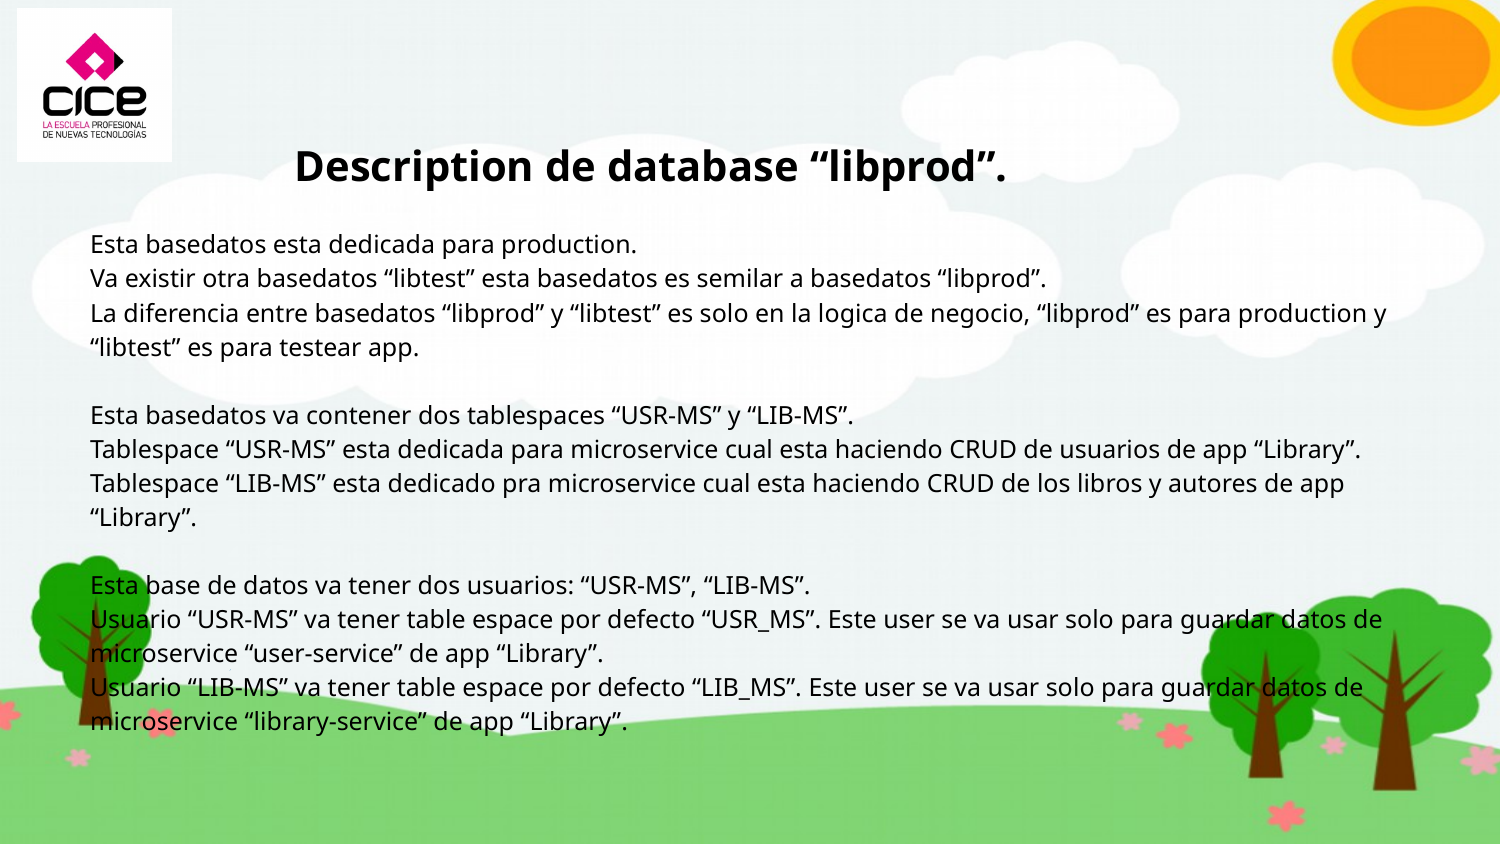

# Description de database “libprod”. Esta basedatos esta dedicada para production. Va existir otra basedatos “libtest” esta basedatos es semilar a basedatos “libprod”. La diferencia entre basedatos “libprod” y “libtest” es solo en la logica de negocio, “libprod” es para production y “libtest” es para testear app. Esta basedatos va contener dos tablespaces “USR-MS” y “LIB-MS”. Tablespace “USR-MS” esta dedicada para microservice cual esta haciendo CRUD de usuarios de app “Library”. Tablespace “LIB-MS” esta dedicado pra microservice cual esta haciendo CRUD de los libros y autores de app “Library”. Esta base de datos va tener dos usuarios: “USR-MS”, “LIB-MS”. Usuario “USR-MS” va tener table espace por defecto “USR_MS”. Este user se va usar solo para guardar datos de microservice “user-service” de app “Library”. Usuario “LIB-MS” va tener table espace por defecto “LIB_MS”. Este user se va usar solo para guardar datos de microservice “library-service” de app “Library”.